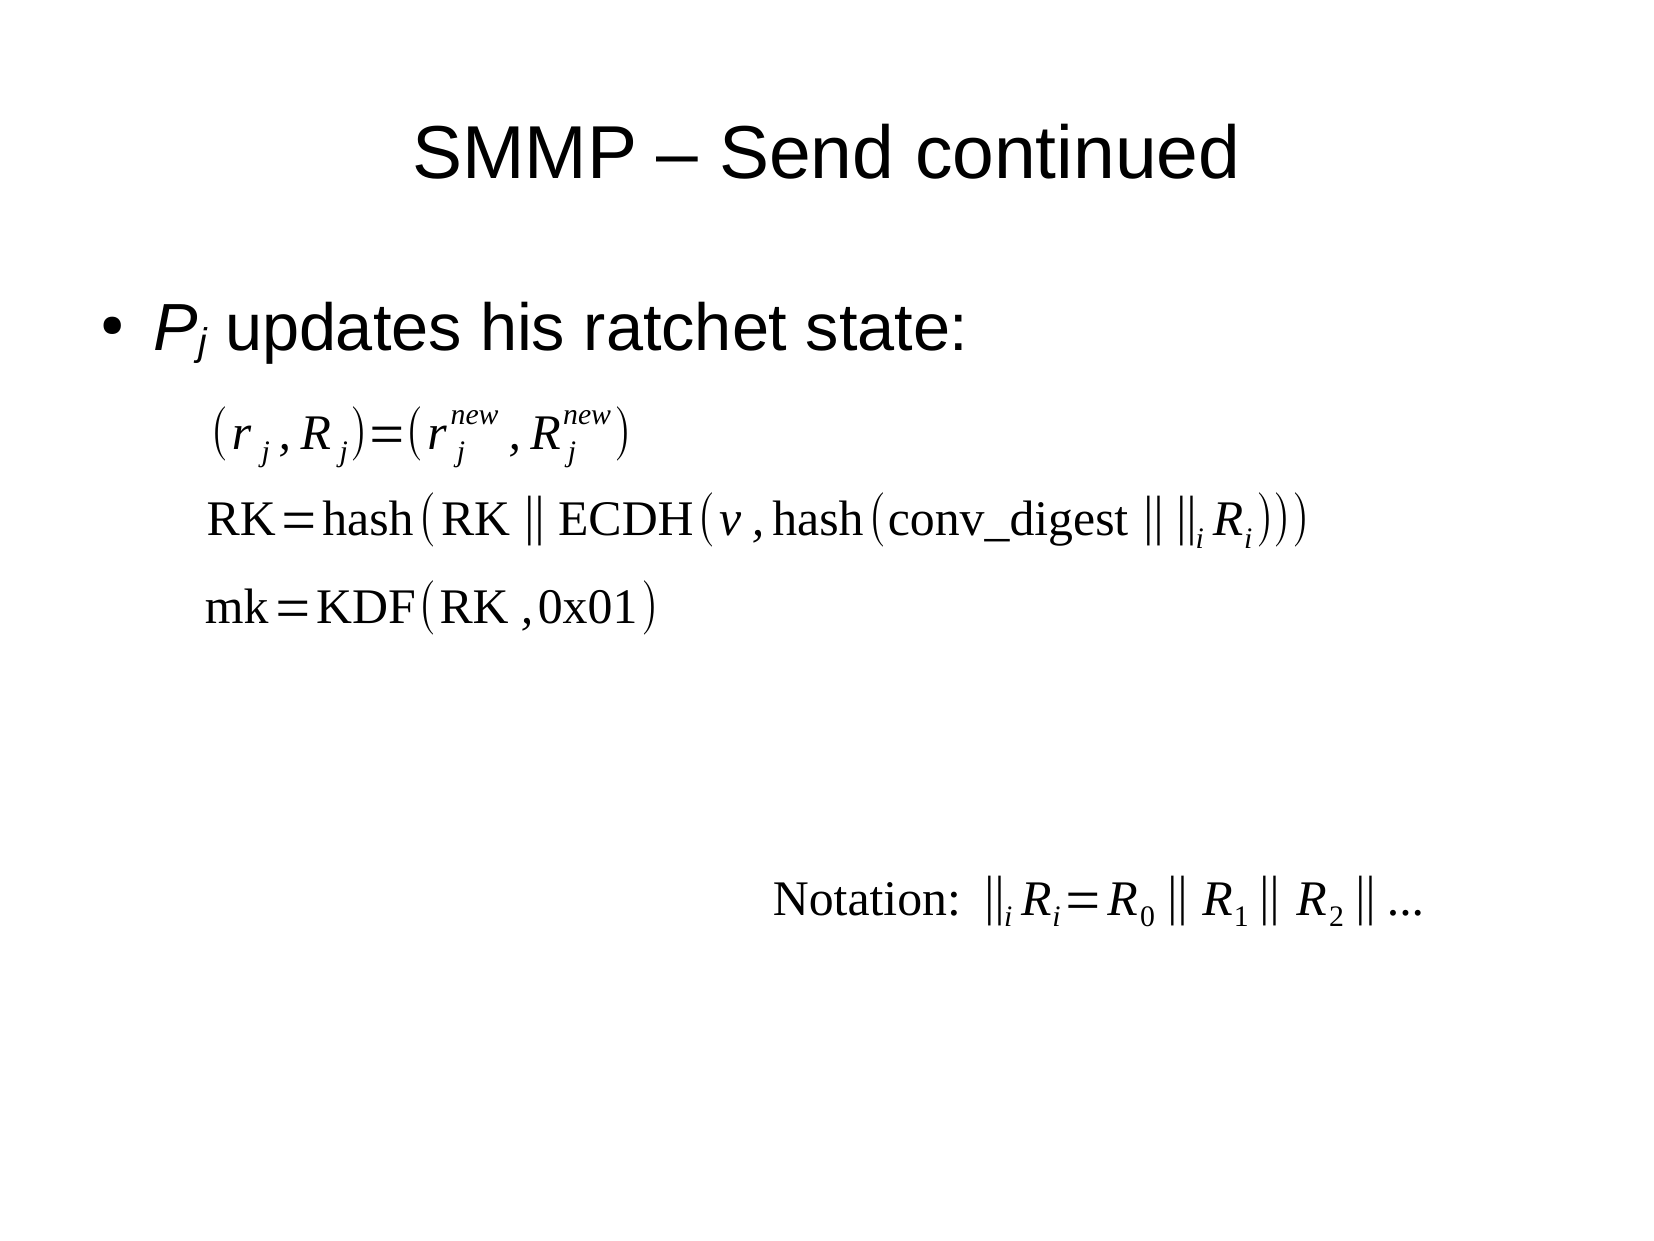

# SMMP – Send continued
Pj updates his ratchet state: